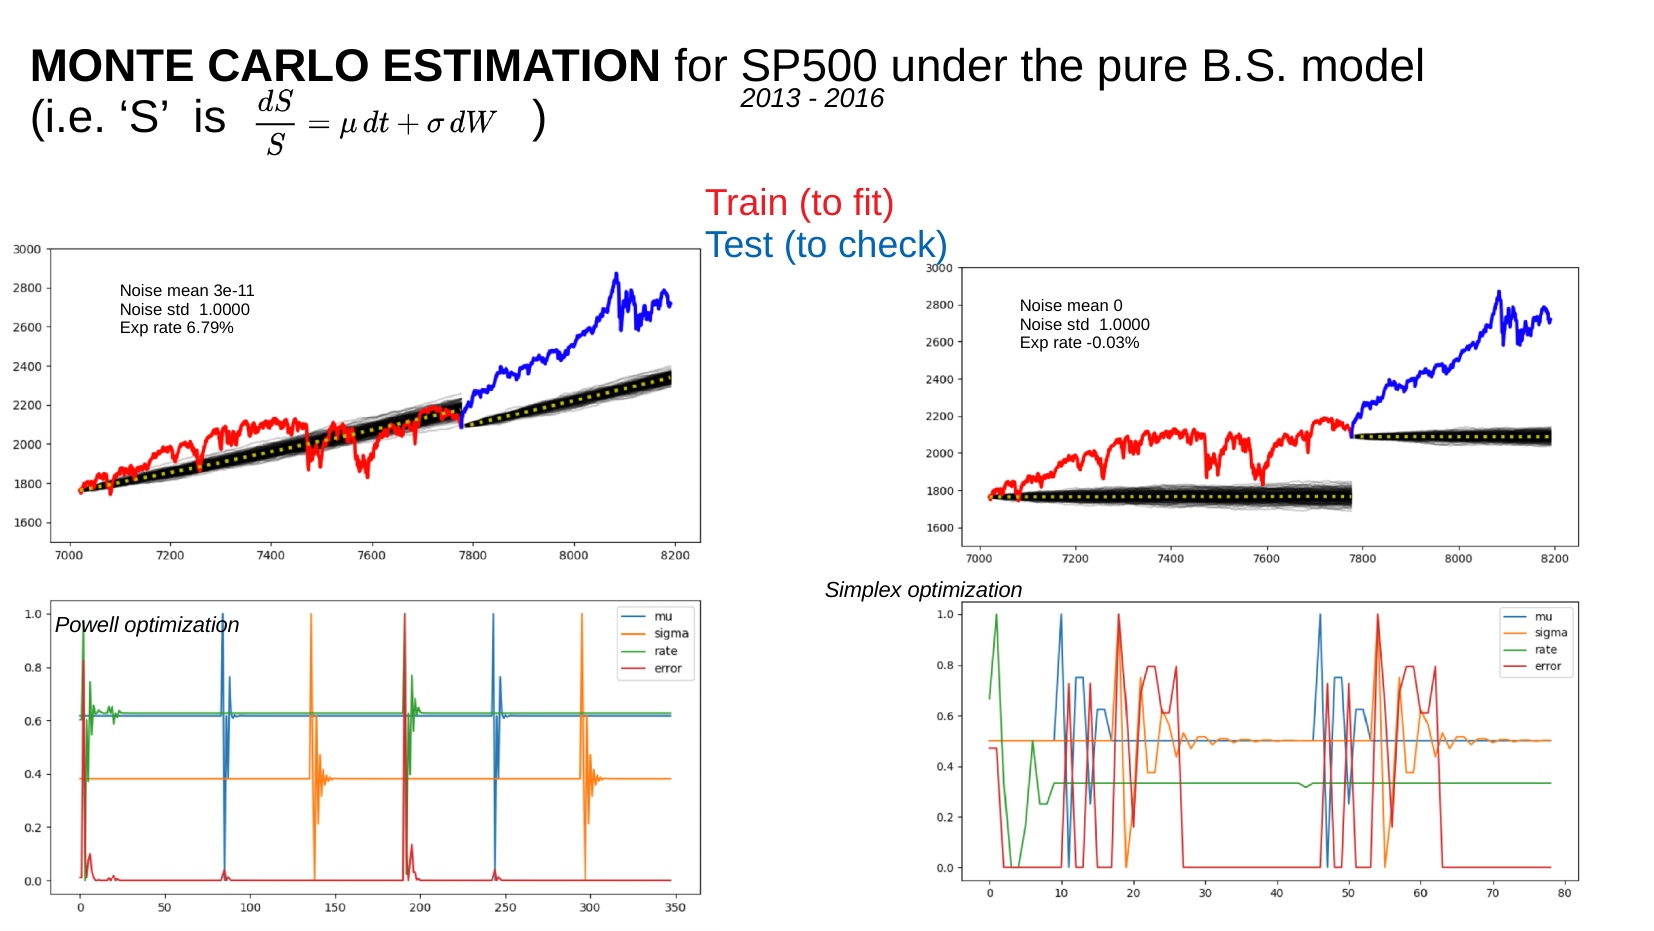

MONTE CARLO ESTIMATION for SP500 under the pure B.S. model
(i.e. ‘S’ is )
2013 - 2016
Train (to fit)
Test (to check)
Noise mean 3e-11
Noise std 1.0000
Exp rate 6.79%
Noise mean 0
Noise std 1.0000
Exp rate -0.03%
Simplex optimization
Powell optimization